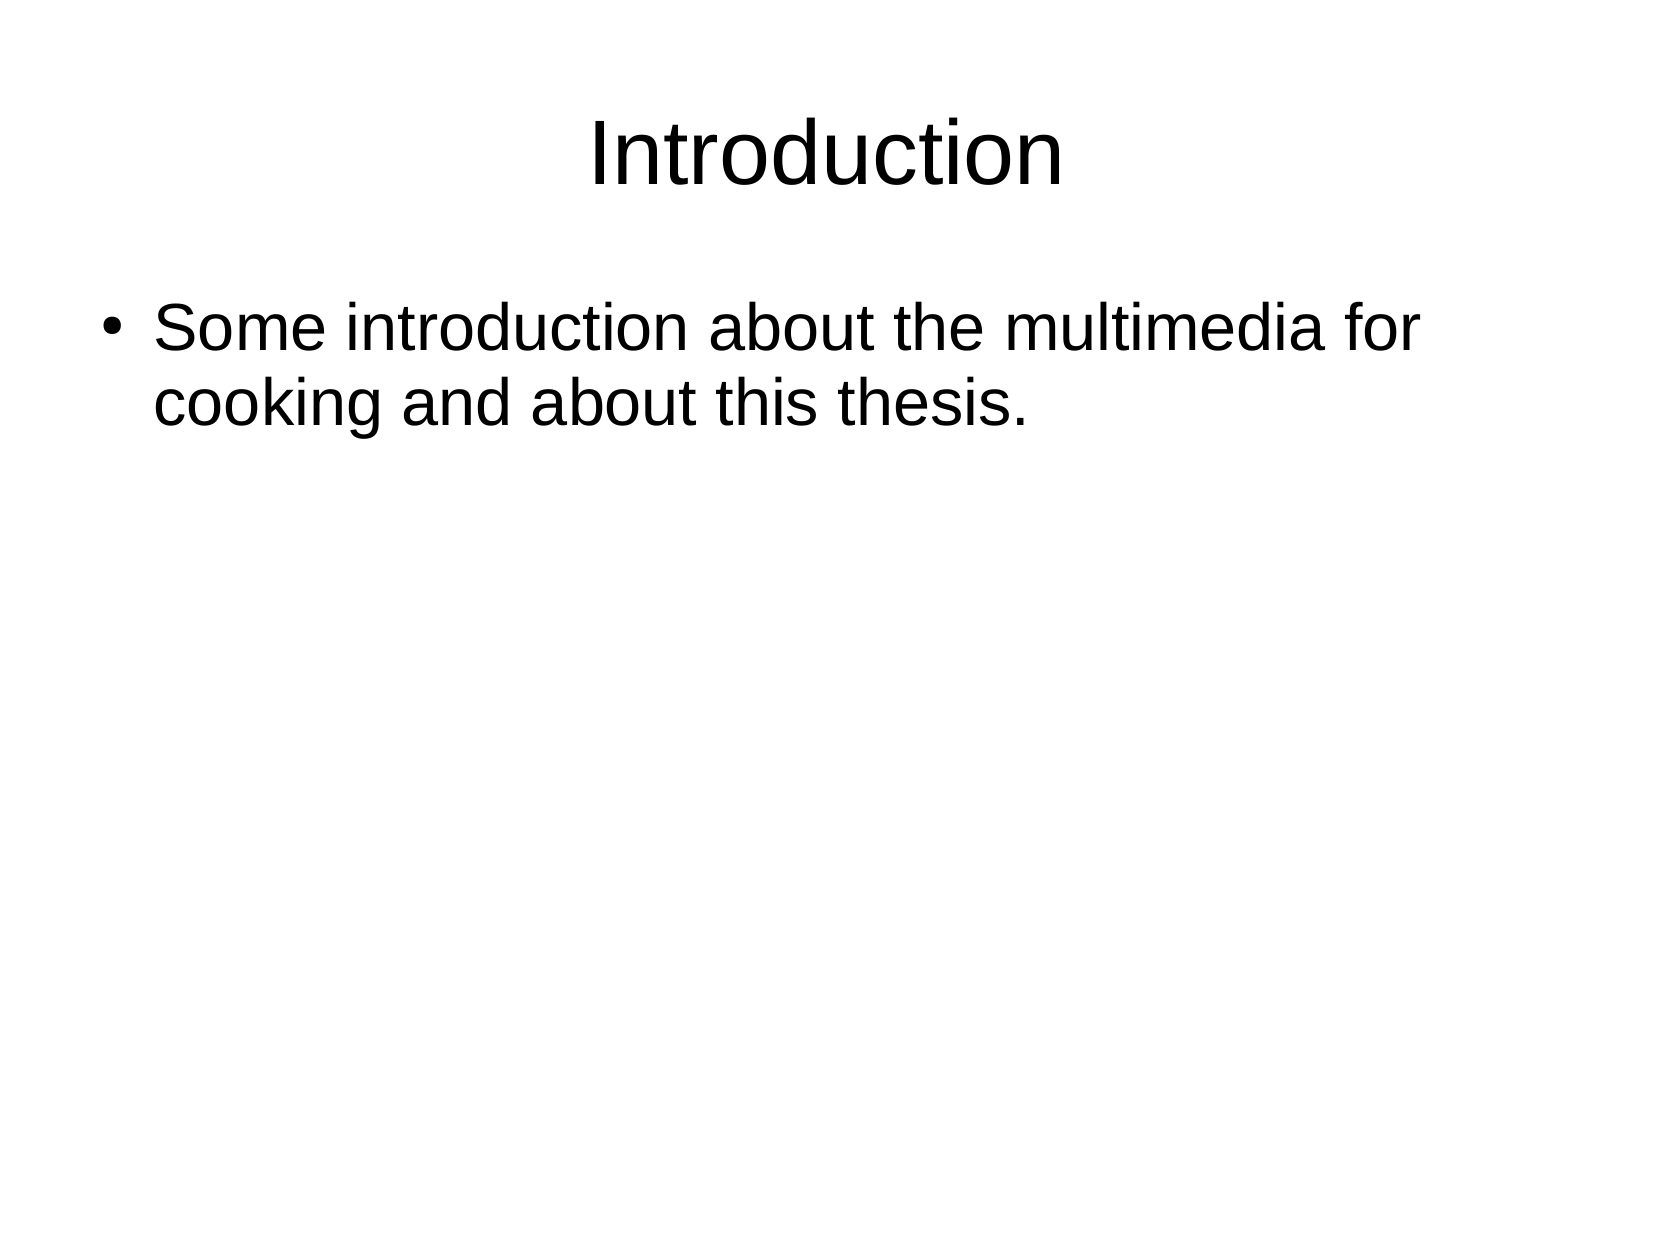

# Introduction
Some introduction about the multimedia for cooking and about this thesis.